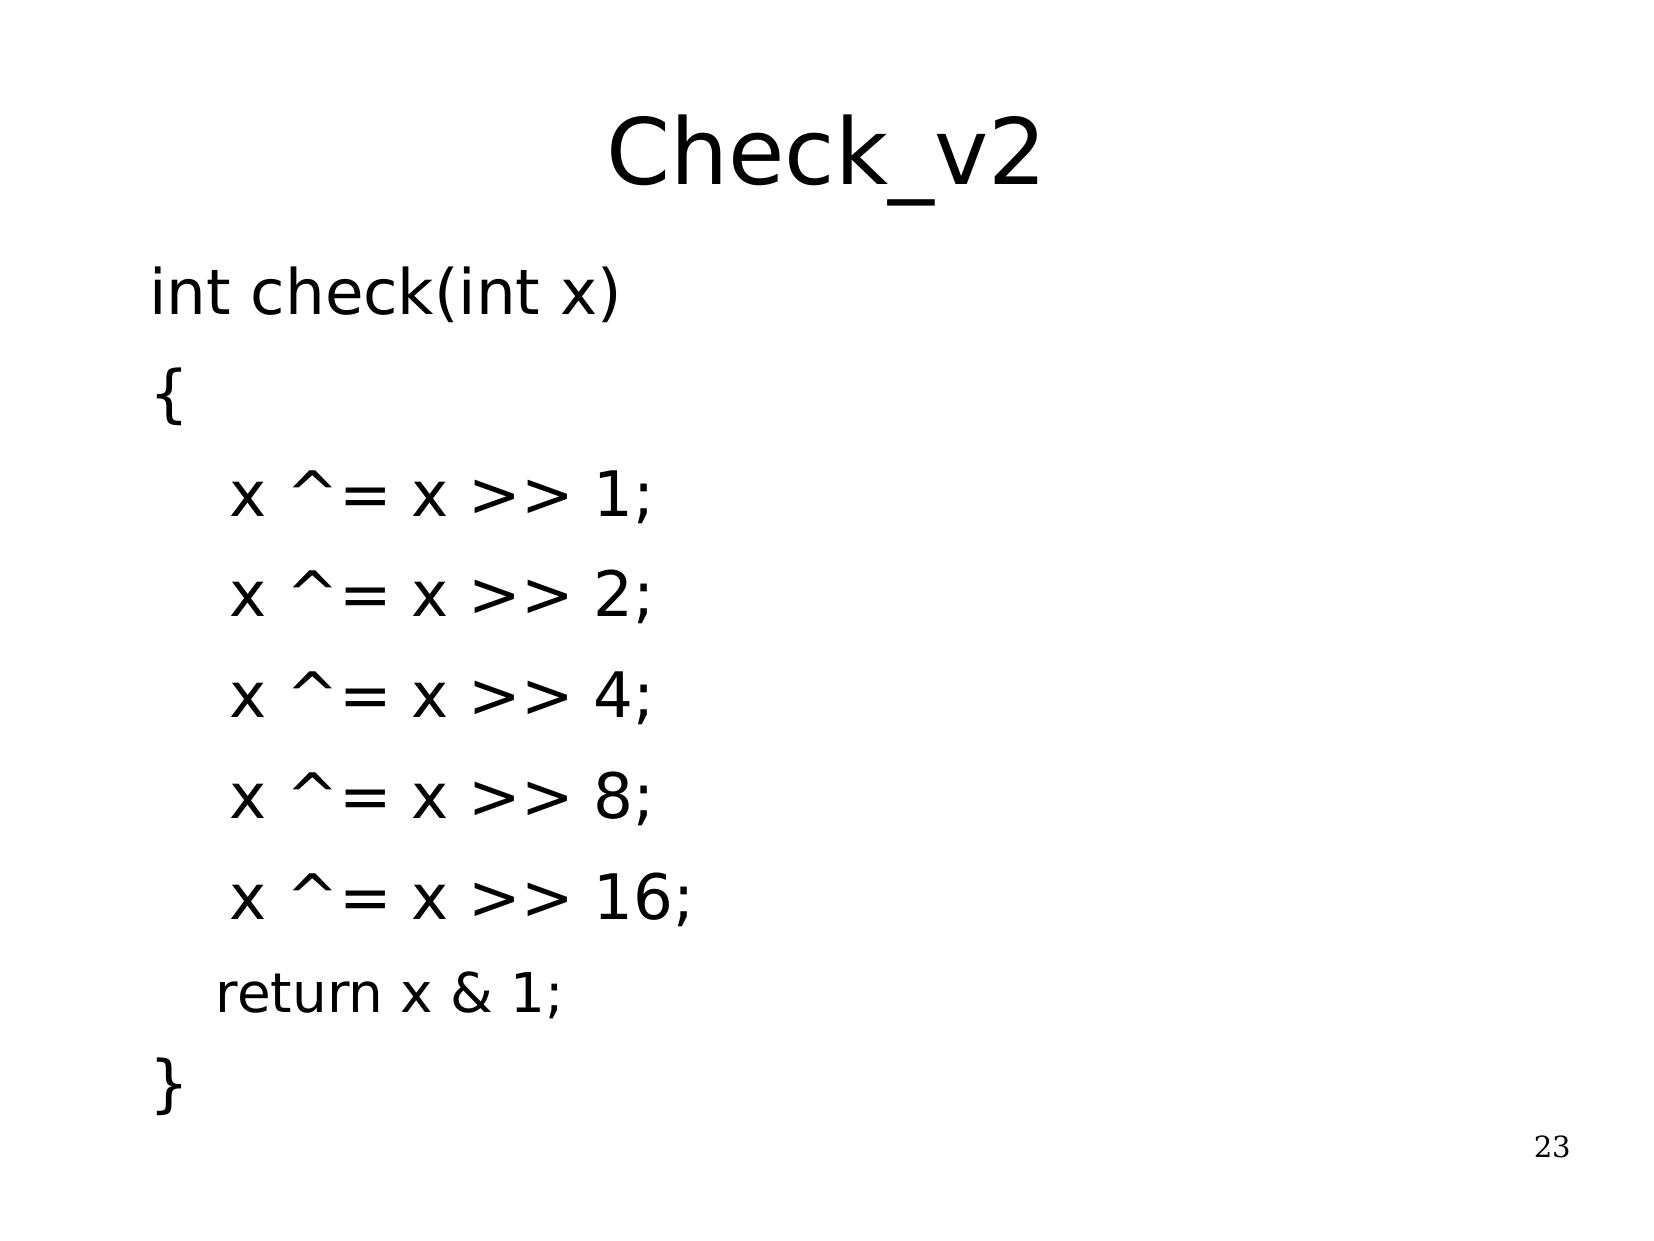

# Check_v2
int check(int x)
{
 x ^= x >> 1;
 x ^= x >> 2;
 x ^= x >> 4;
 x ^= x >> 8;
 x ^= x >> 16;
return x & 1;
}
23